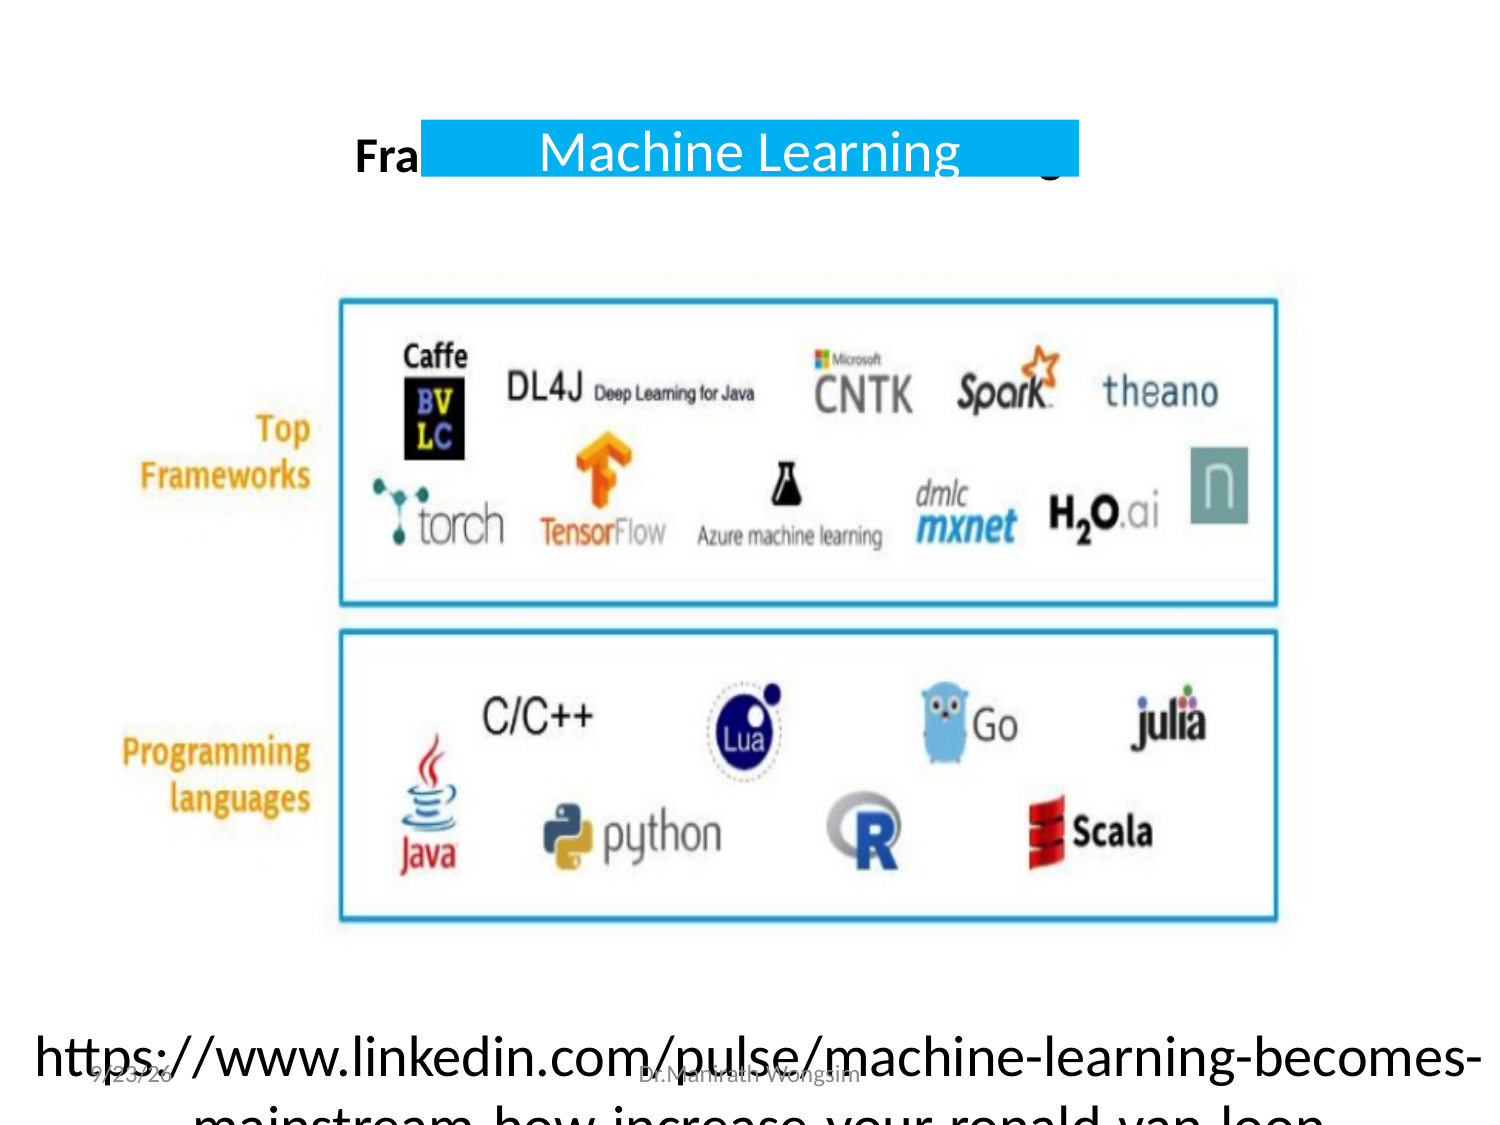

Frameworks for Machine Learning
Machine Learning
https://www.linkedin.com/pulse/machine-learning-becomes-mainstream-how-increase-your-ronald-van-loon
Dr.Manirath Wongsim